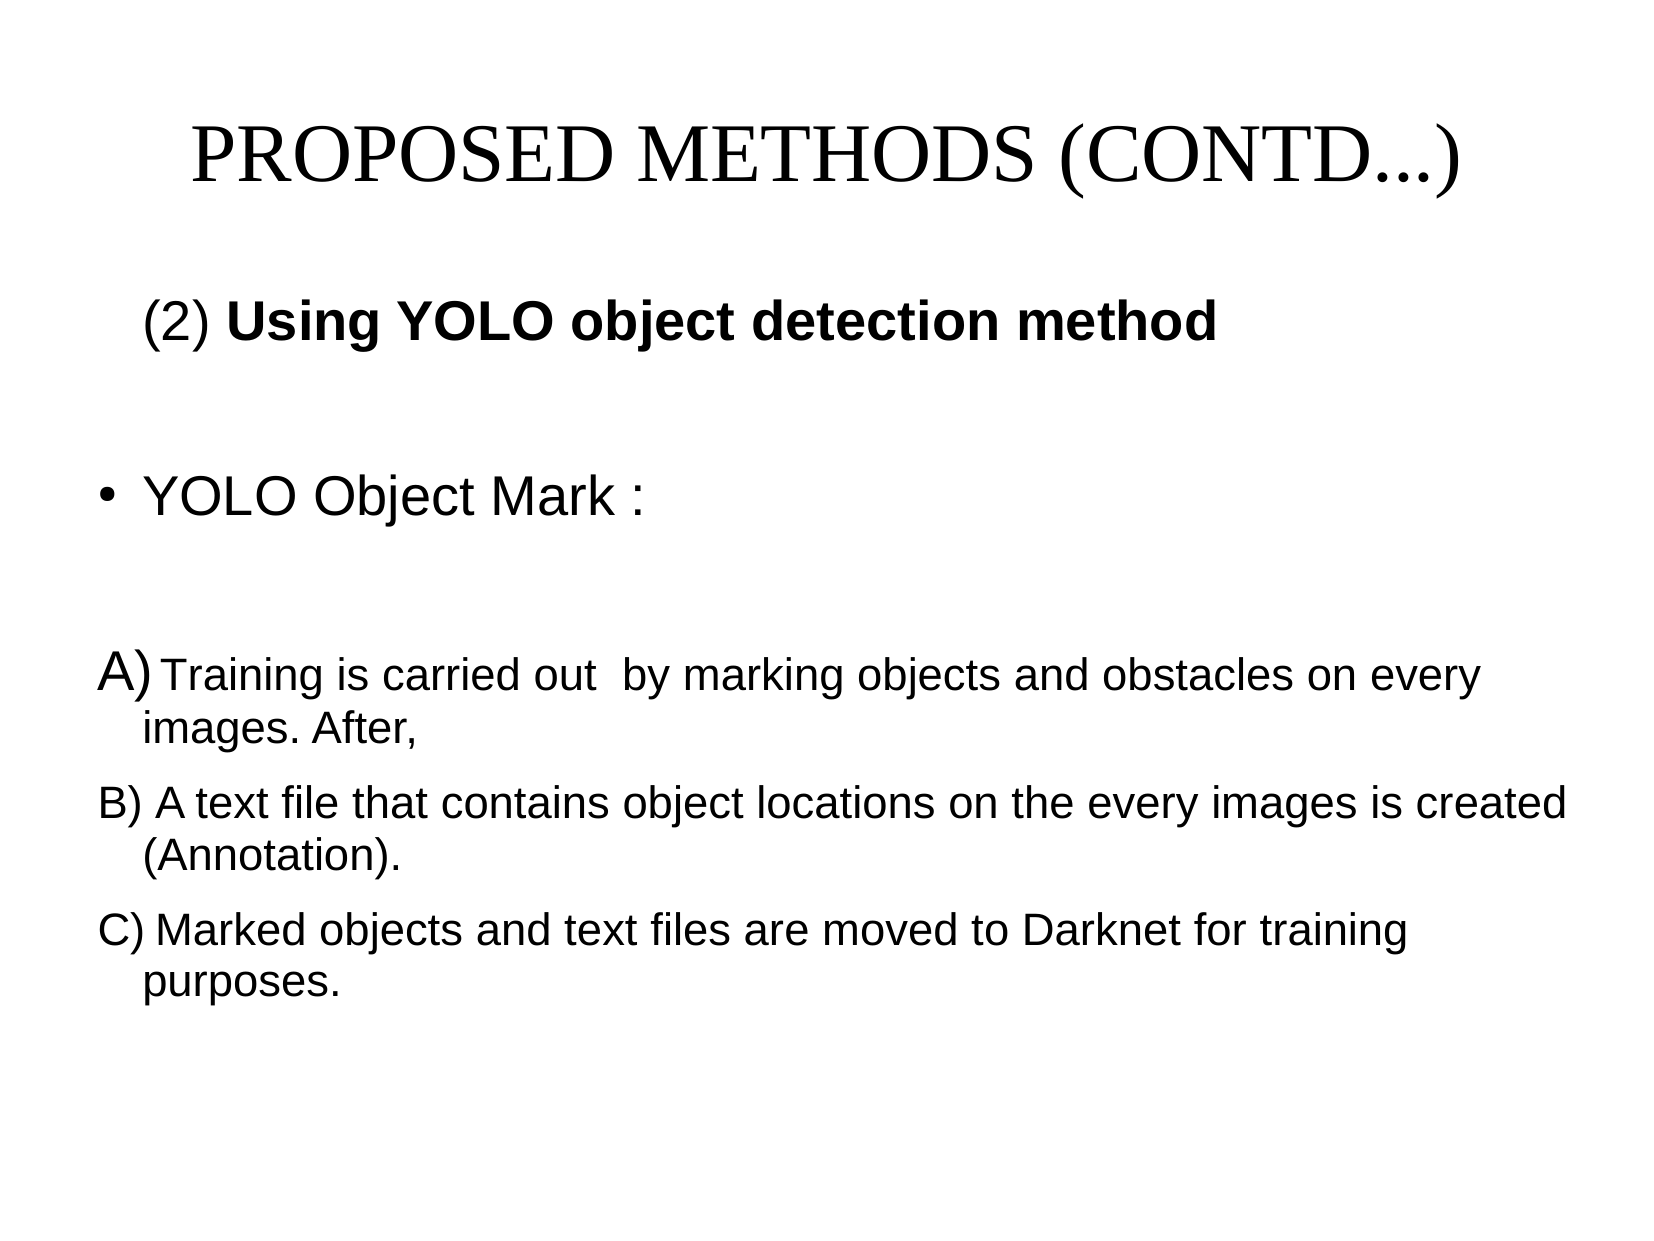

# PROPOSED METHODS (CONTD...)
(2) Using YOLO object detection method
YOLO Object Mark :
 Training is carried out by marking objects and obstacles on every images. After,
 A text file that contains object locations on the every images is created (Annotation).
 Marked objects and text files are moved to Darknet for training purposes.